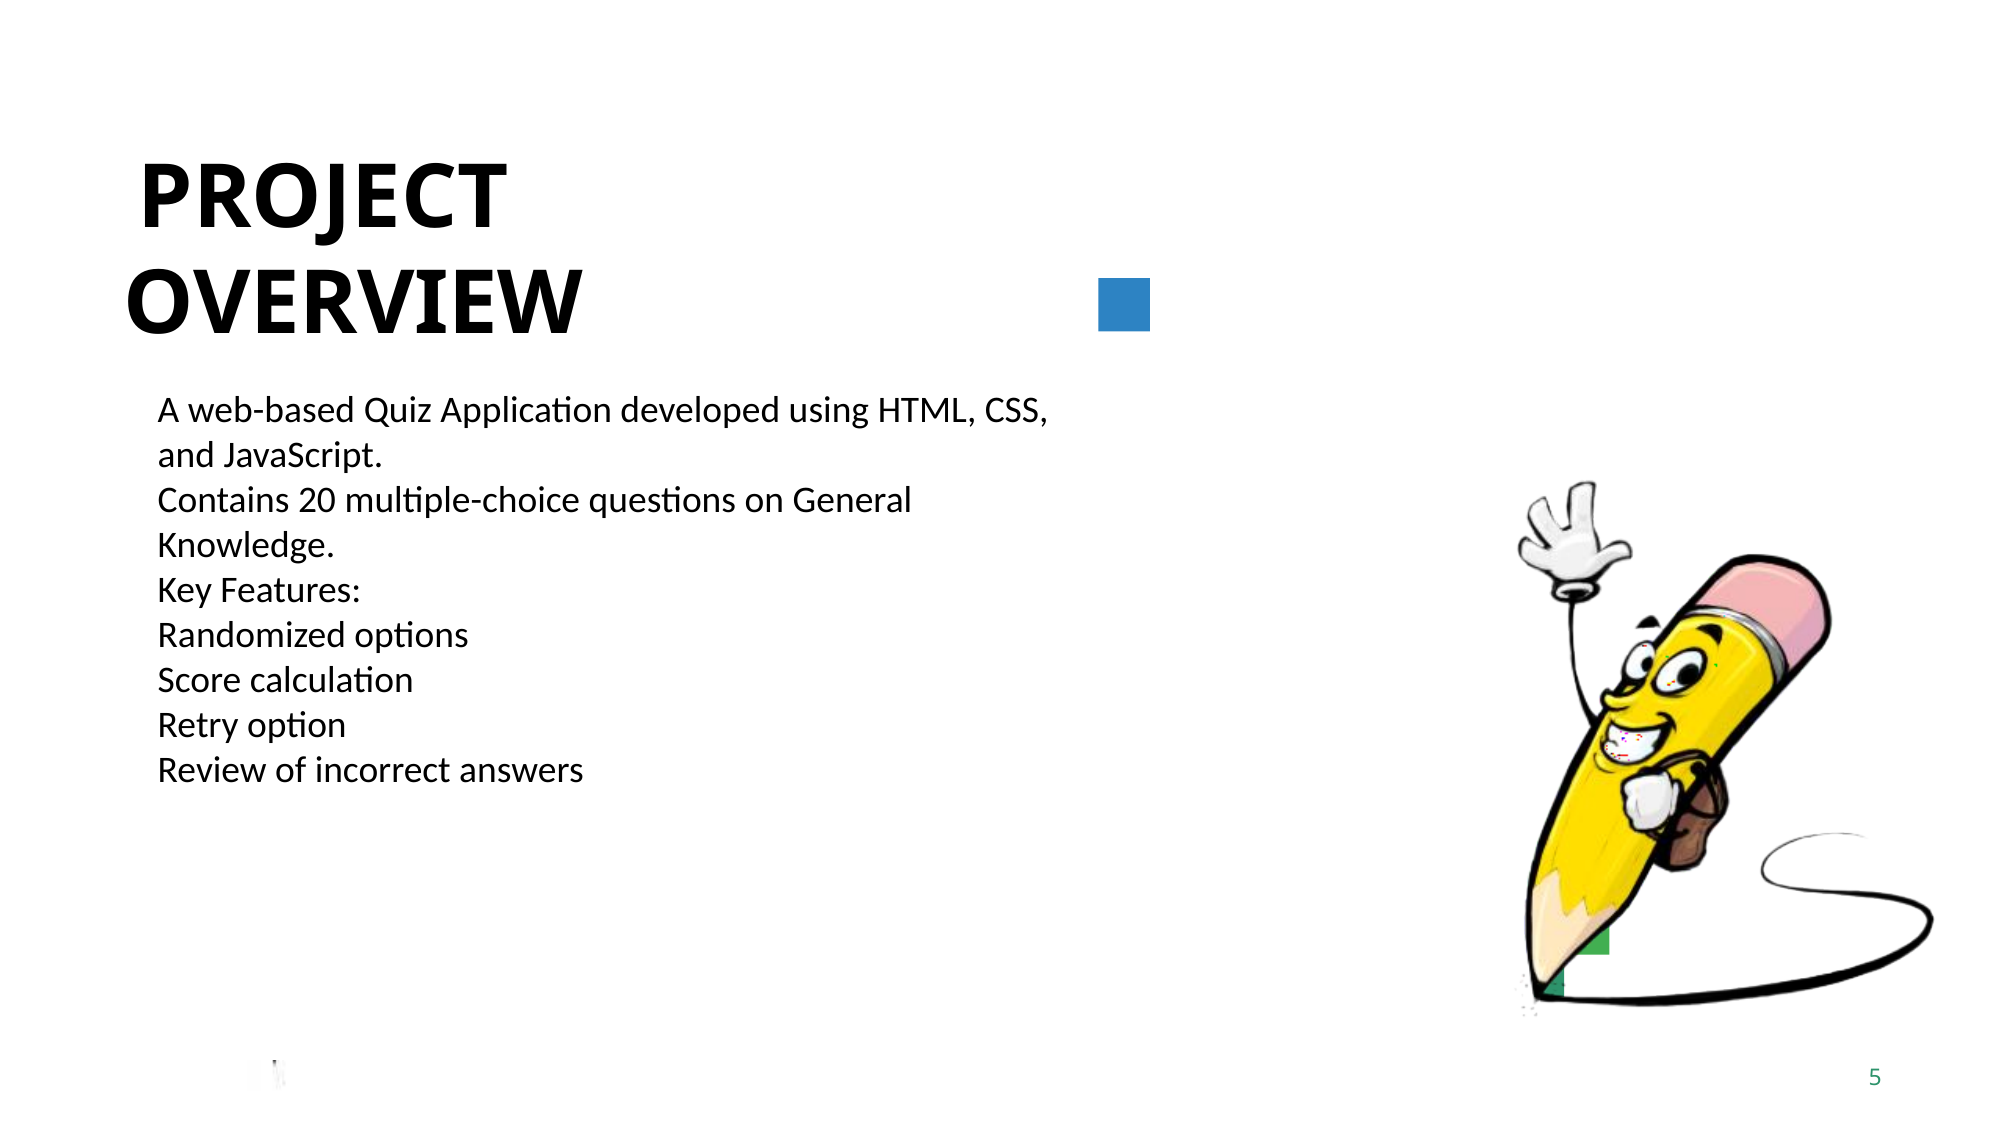

# PROJECT	OVERVIEW
A web-based Quiz Application developed using HTML, CSS, and JavaScript.
Contains 20 multiple-choice questions on General Knowledge.
Key Features:
Randomized options
Score calculation
Retry option
Review of incorrect answers